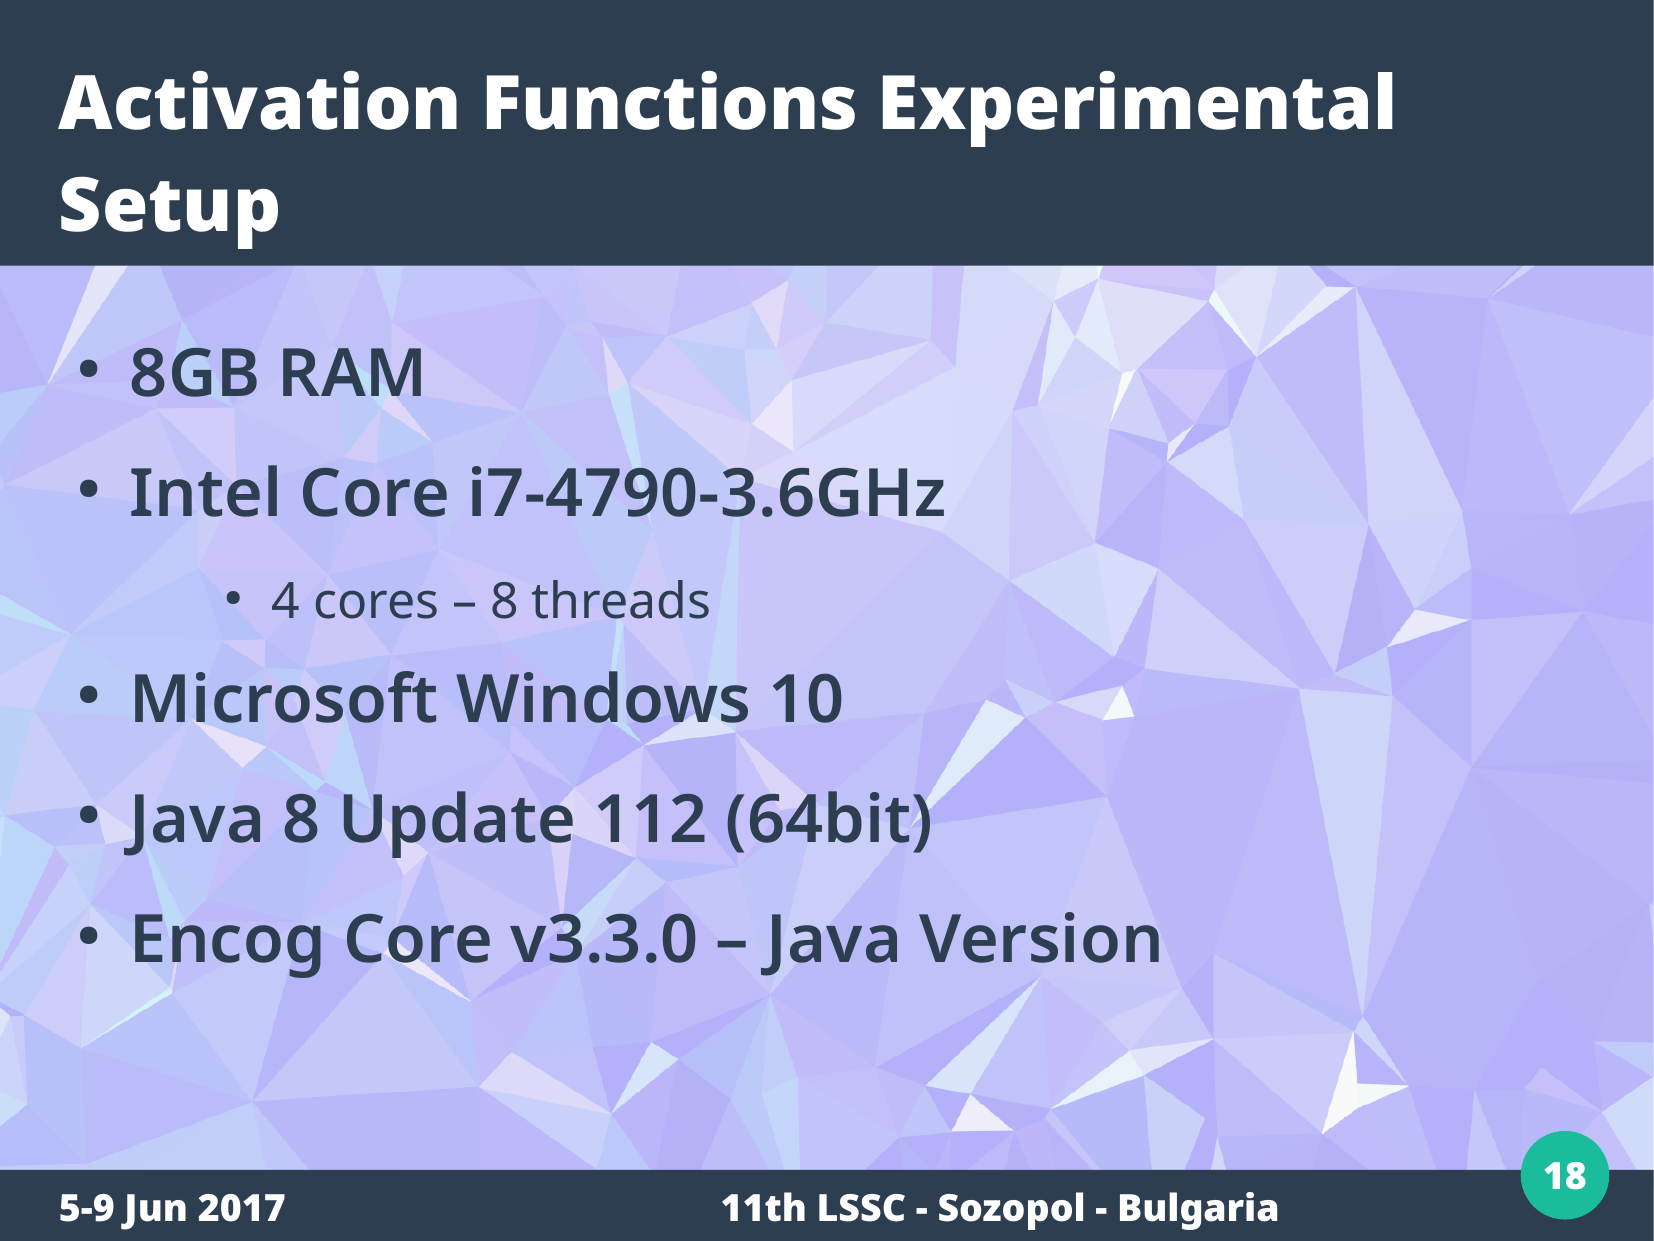

# Activation Functions Experimental Setup
8GB RAM
Intel Core i7-4790-3.6GHz
4 cores – 8 threads
Microsoft Windows 10
Java 8 Update 112 (64bit)
Encog Core v3.3.0 – Java Version
18
5-9 Jun 2017
11th LSSC - Sozopol - Bulgaria